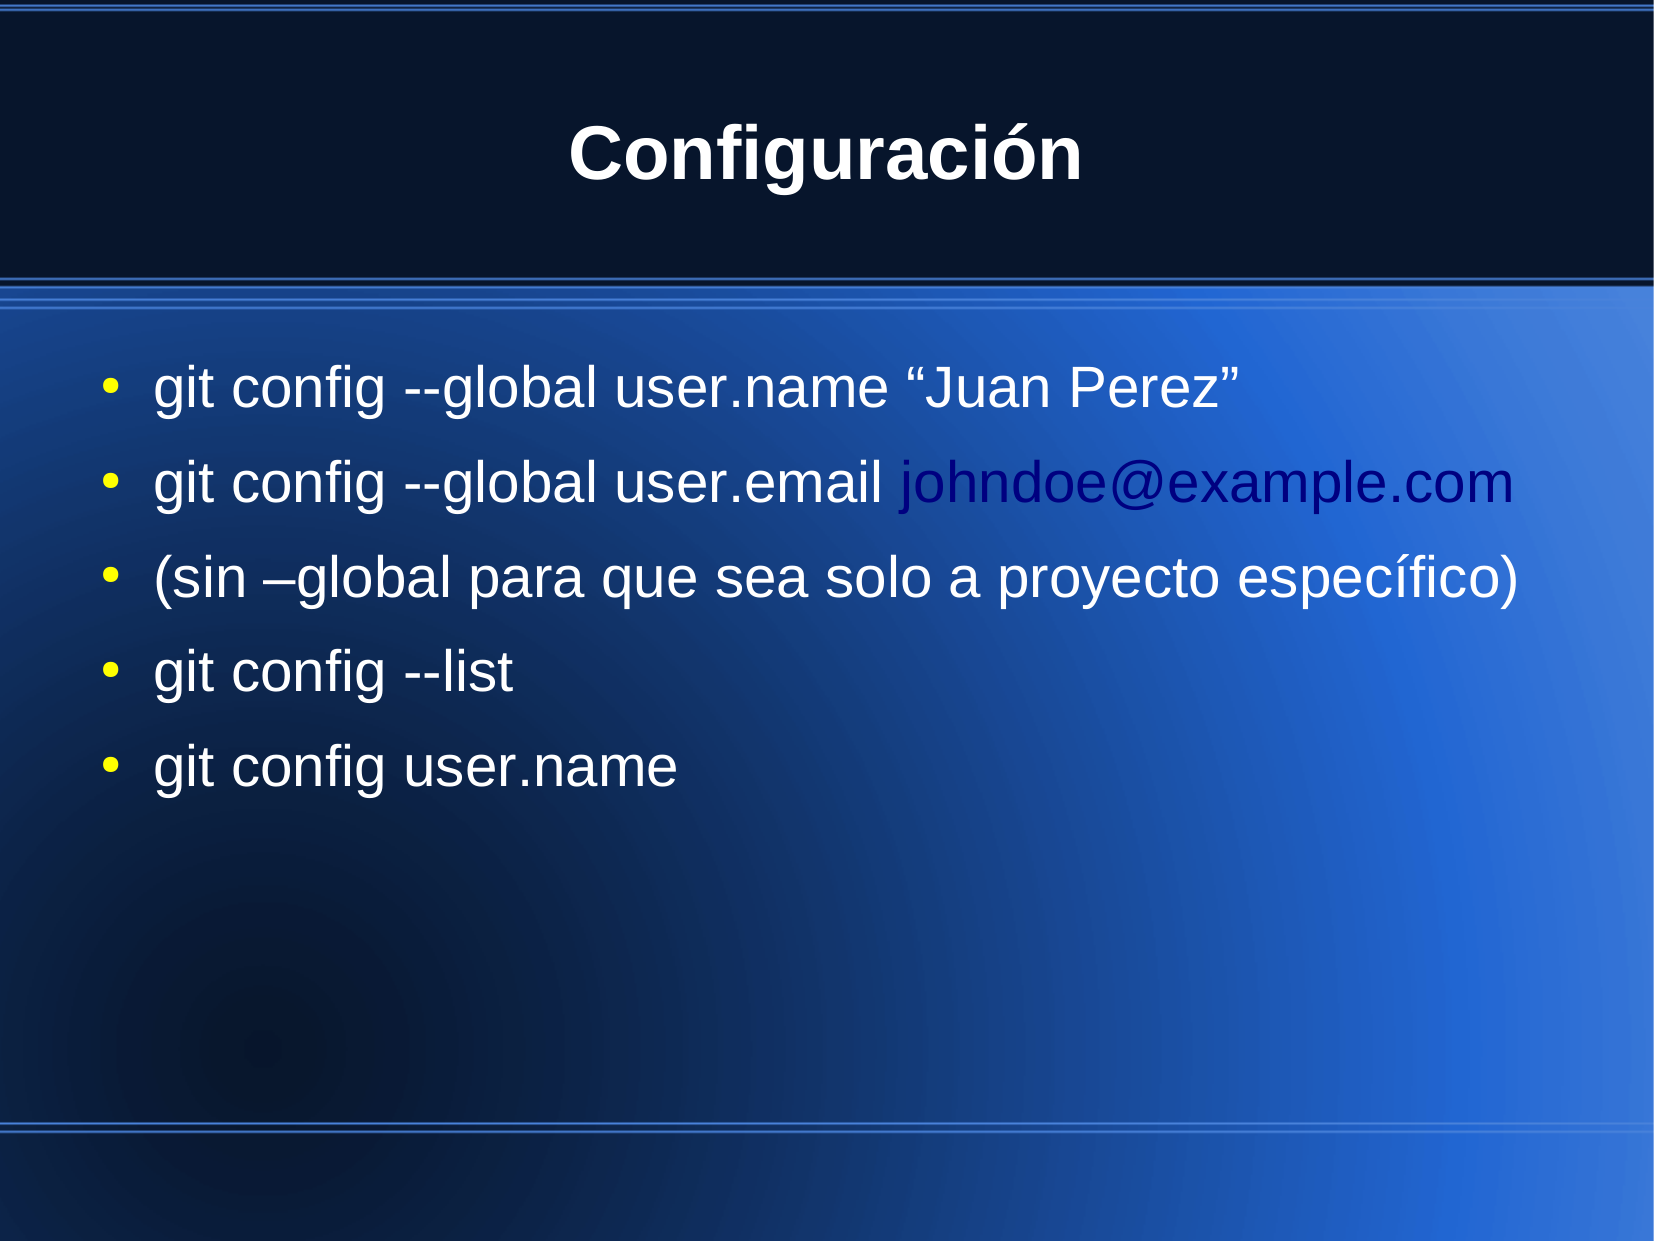

# Configuración
git config --global user.name “Juan Perez”
git config --global user.email johndoe@example.com
(sin –global para que sea solo a proyecto específico)
git config --list
git config user.name